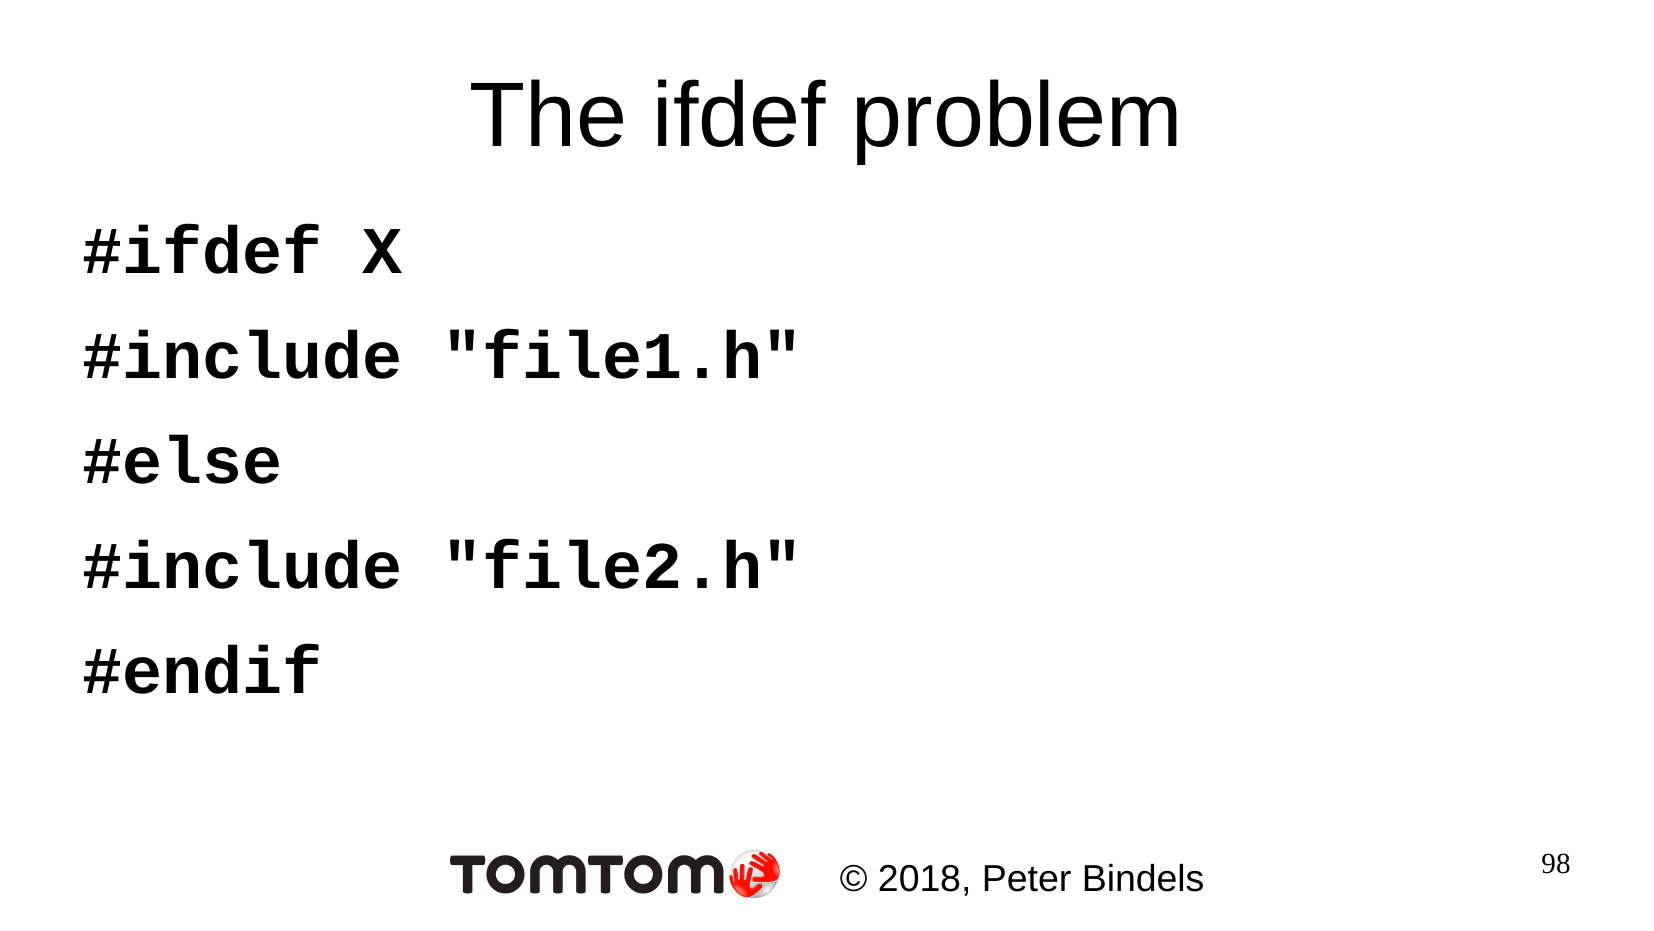

# The ifdef problem
#ifdef X
#include "file1.h"
#else
#include "file2.h"
#endif
98